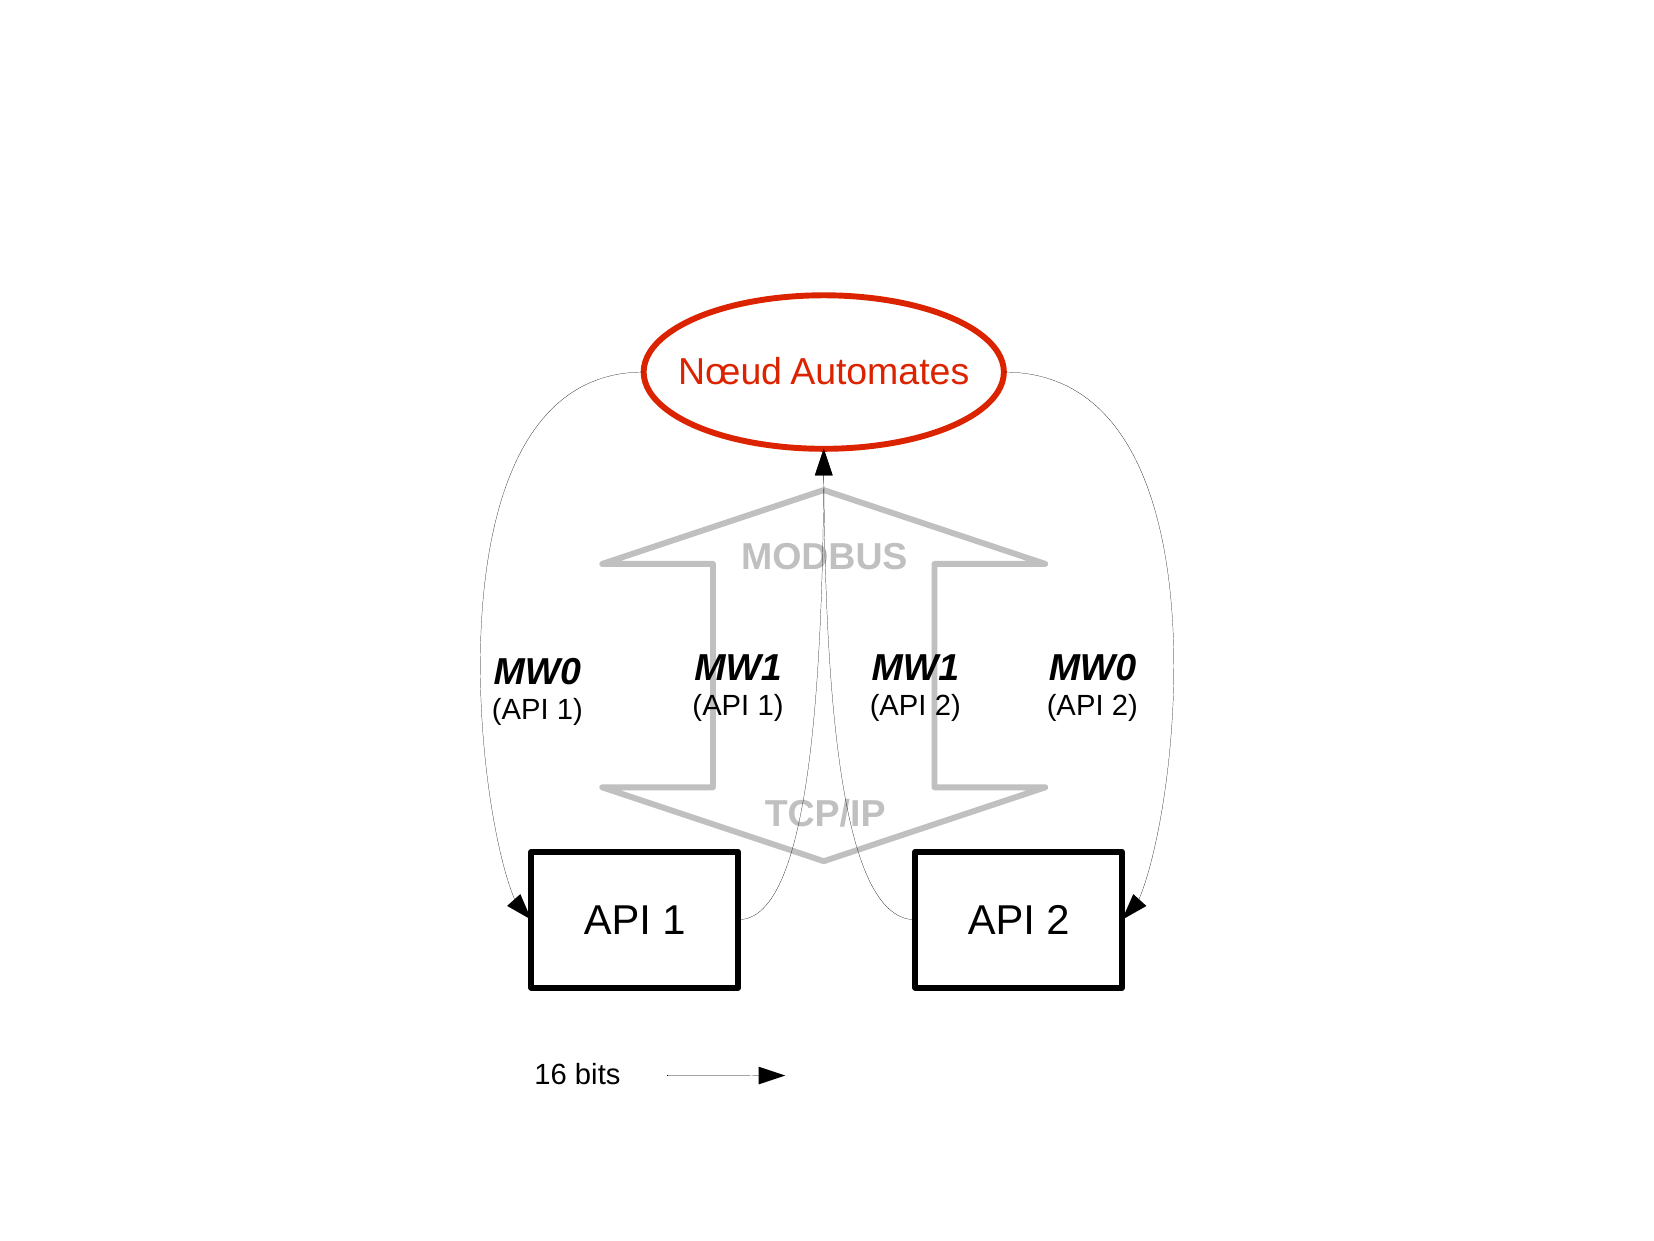

Nœud Automates
MODBUS
MW1
(API 1)
MW1
(API 2)
MW0
(API 2)
MW0
(API 1)
TCP/IP
API 1
API 2
16 bits